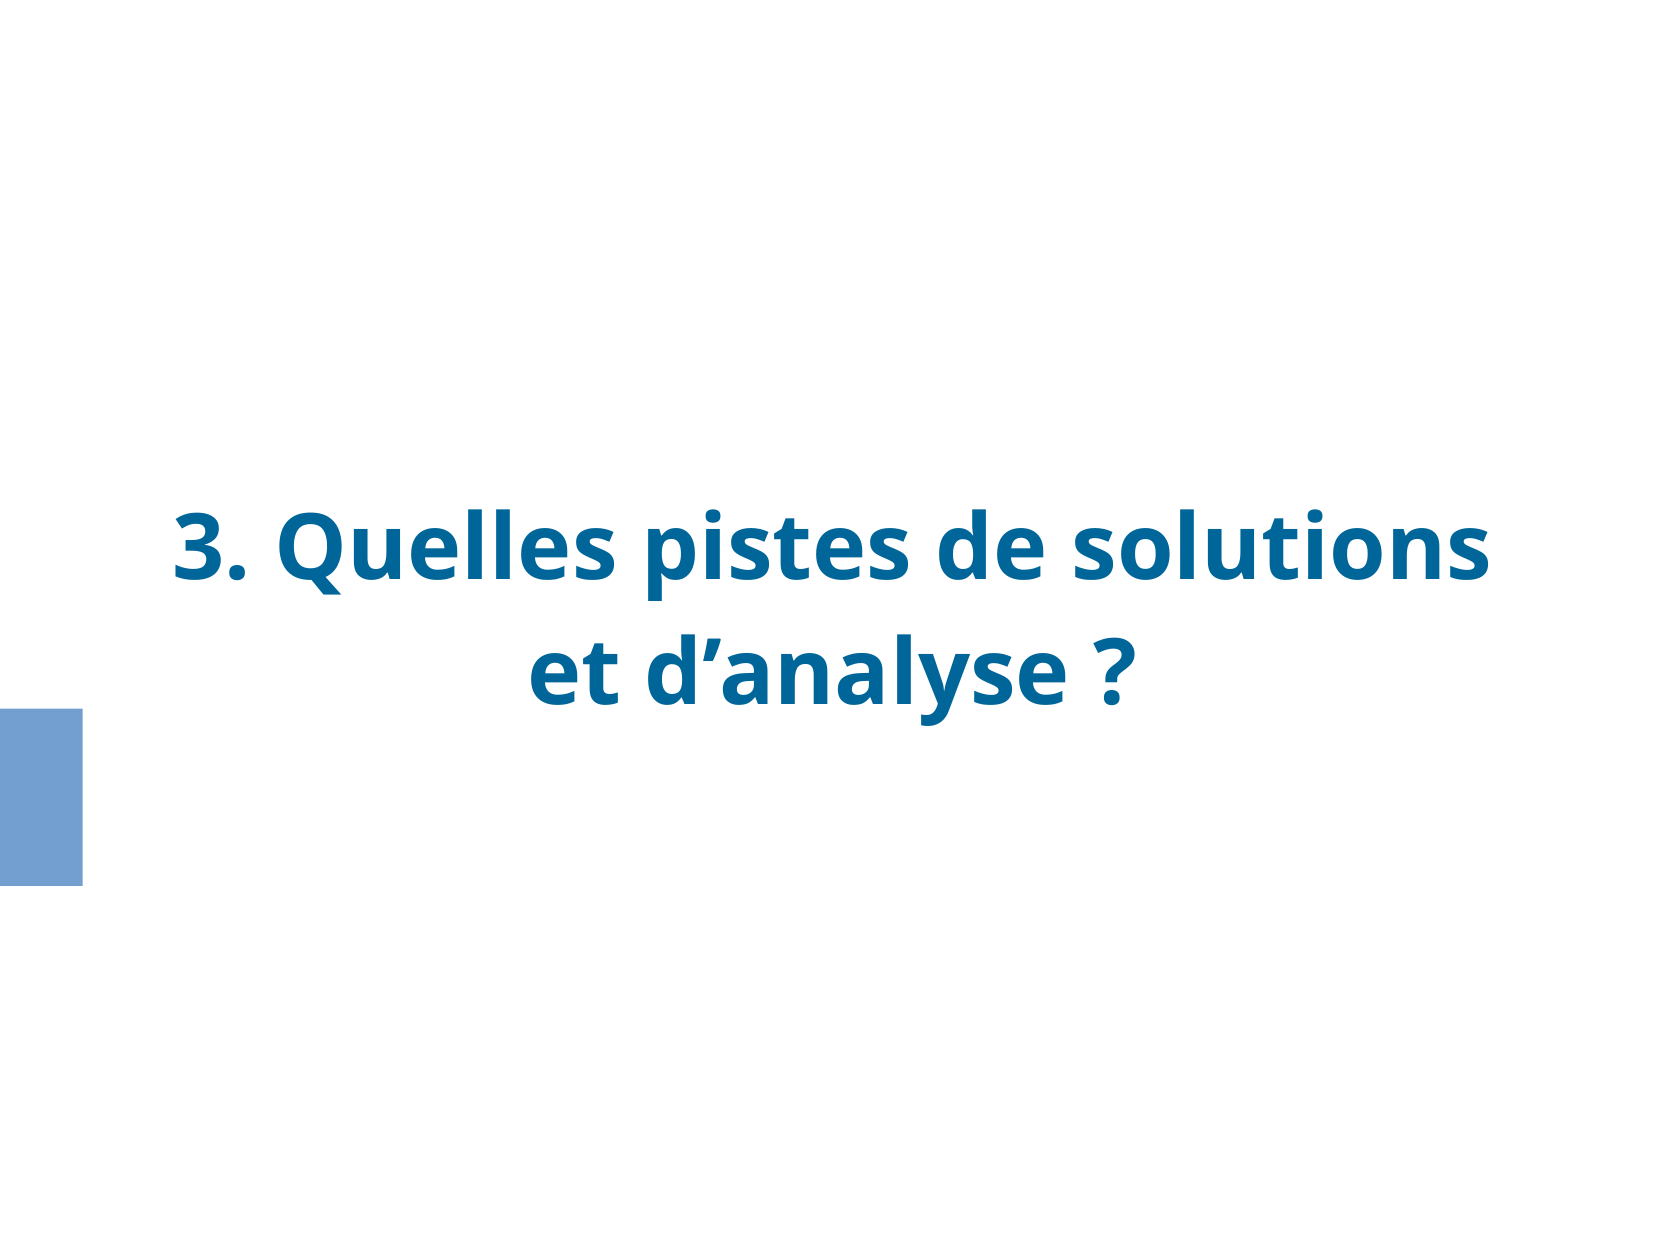

# 3. Quelles pistes de solutions et d’analyse ?